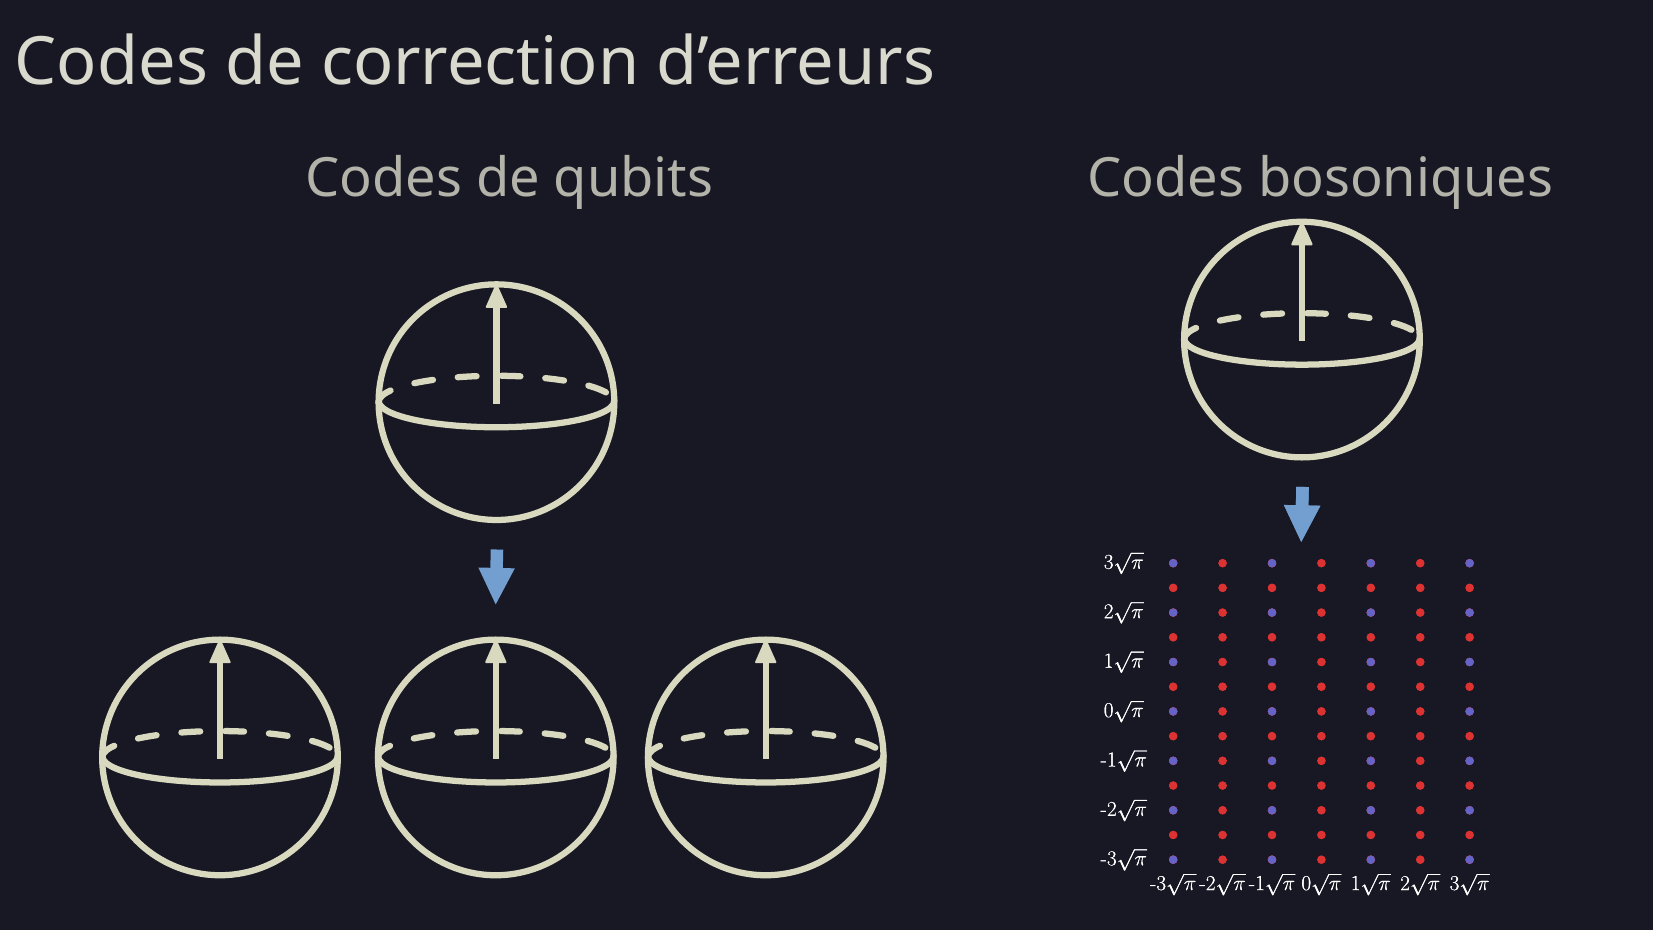

Codes de correction d’erreurs
Codes de qubits
Codes bosoniques